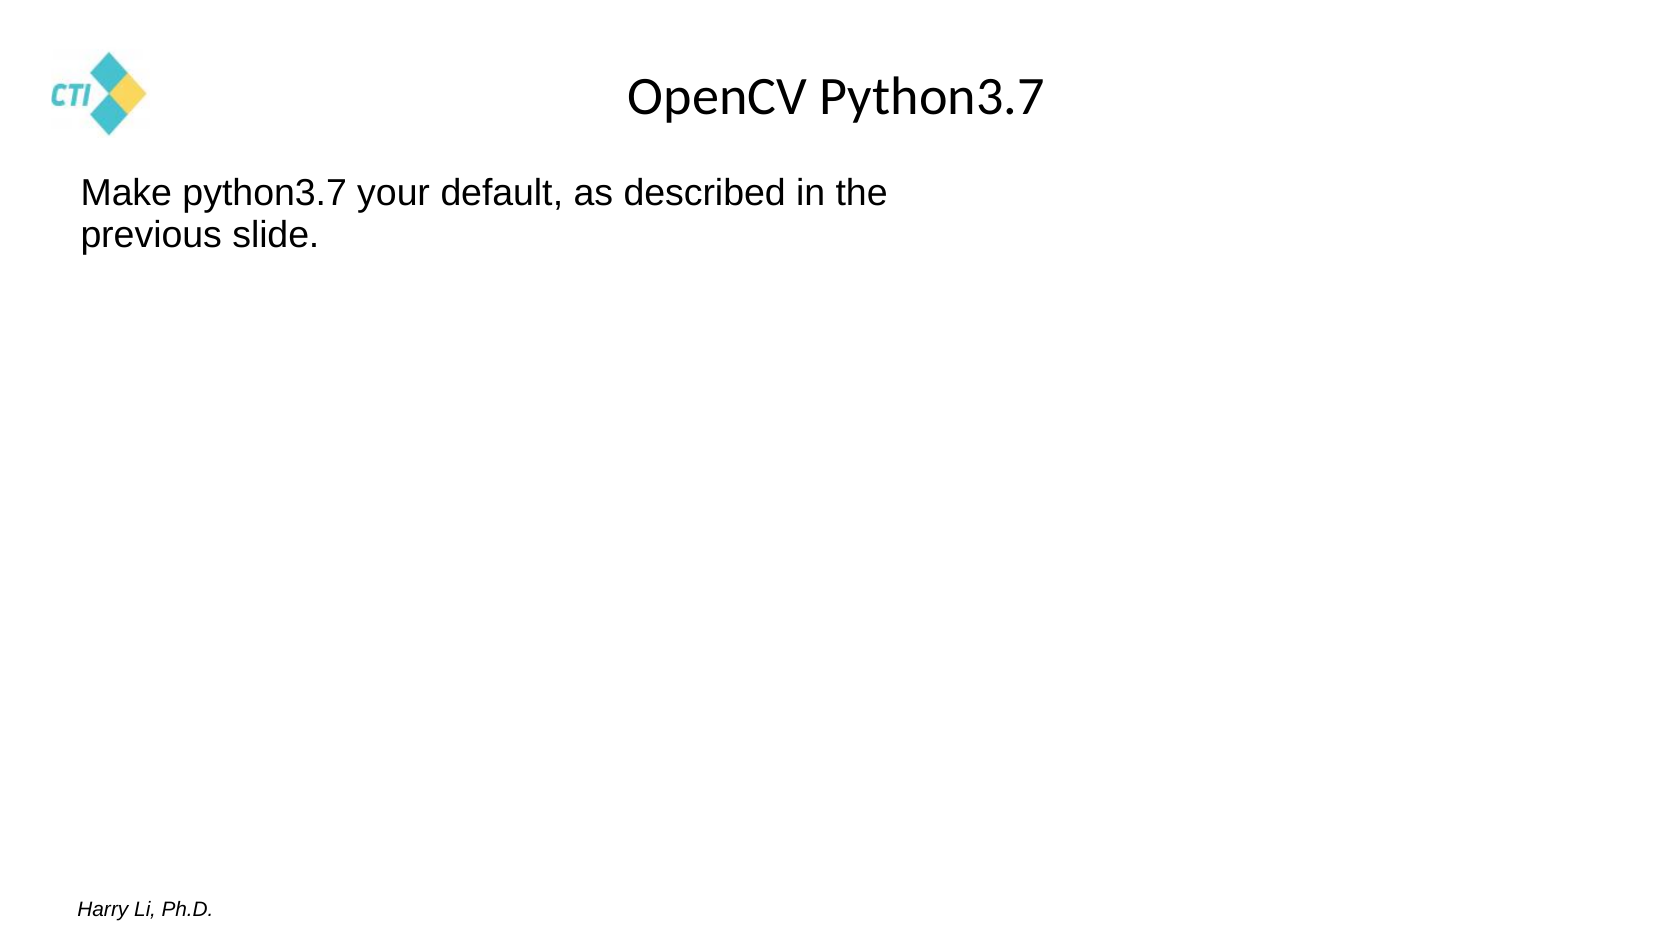

OpenCV Python3.7
Make python3.7 your default, as described in the previous slide.
Harry Li, Ph.D.